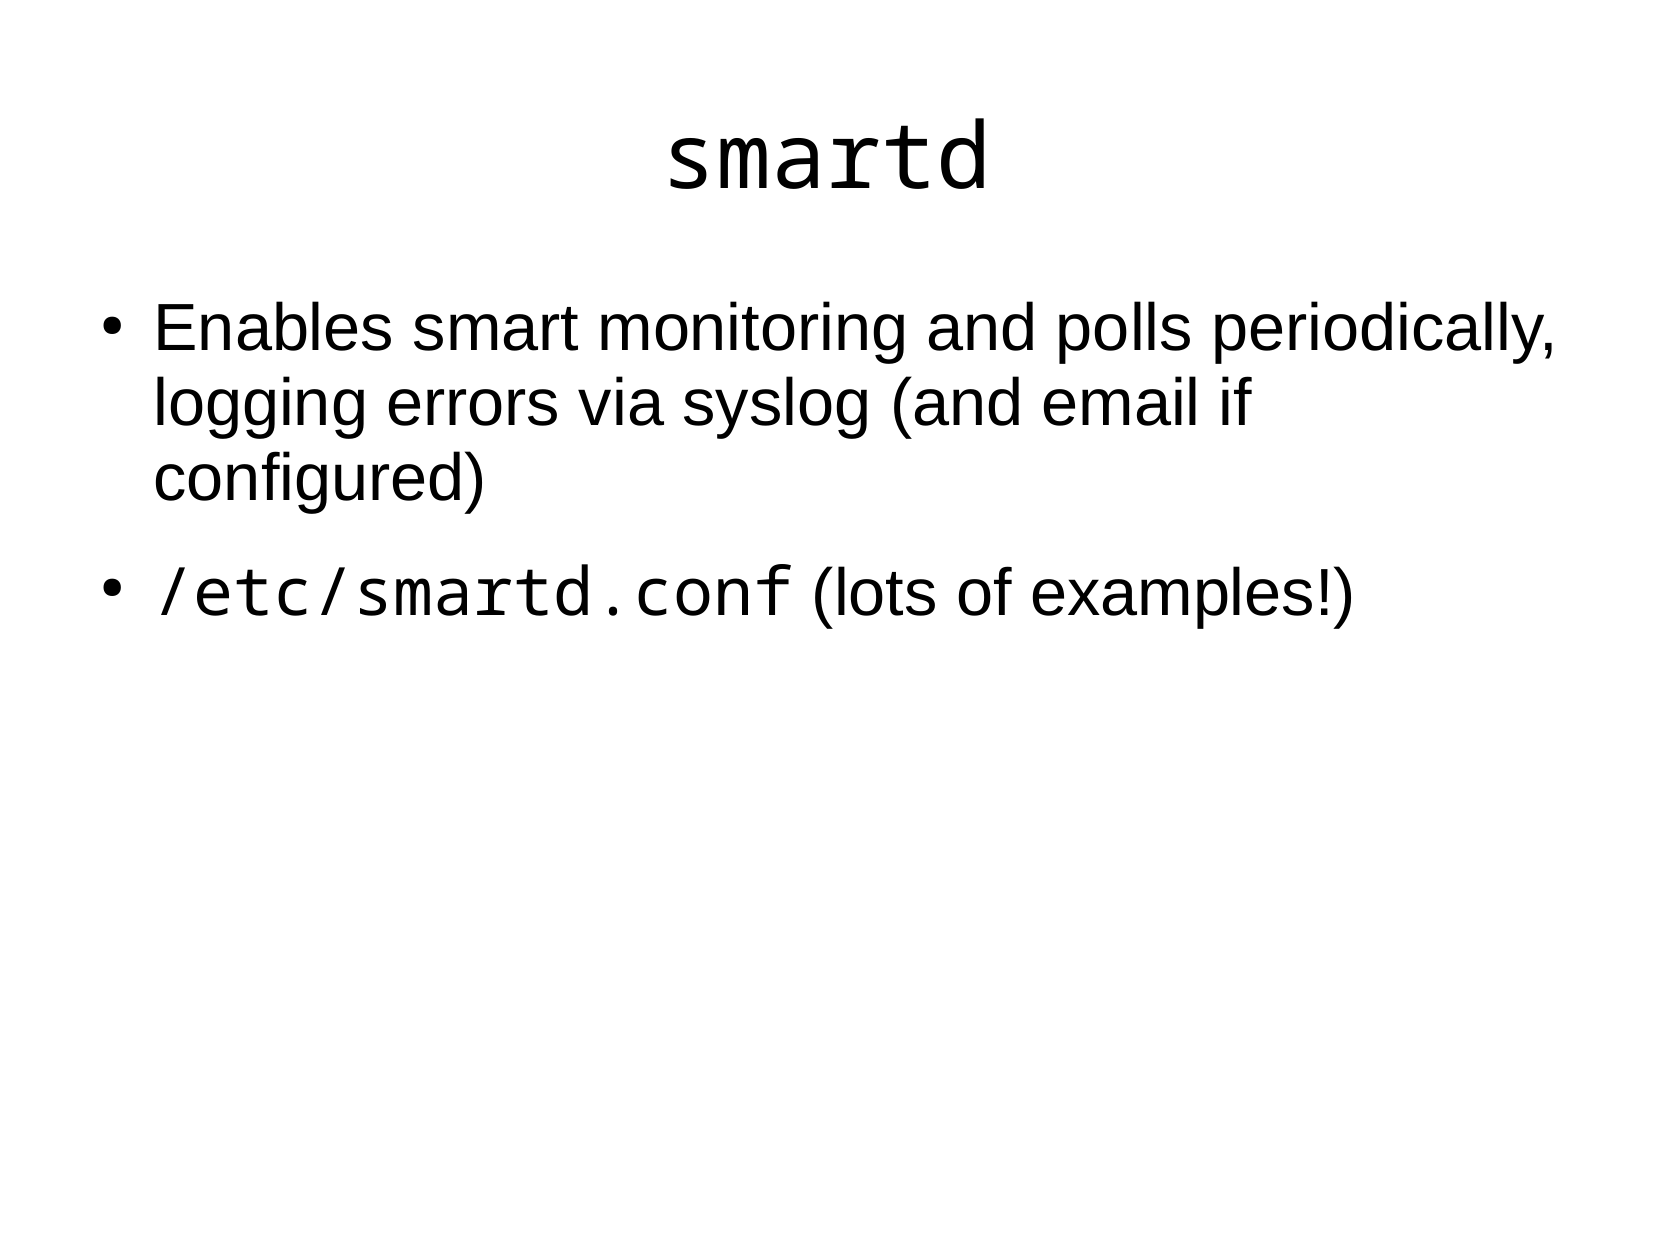

# smartd
Enables smart monitoring and polls periodically, logging errors via syslog (and email if configured)
/etc/smartd.conf (lots of examples!)